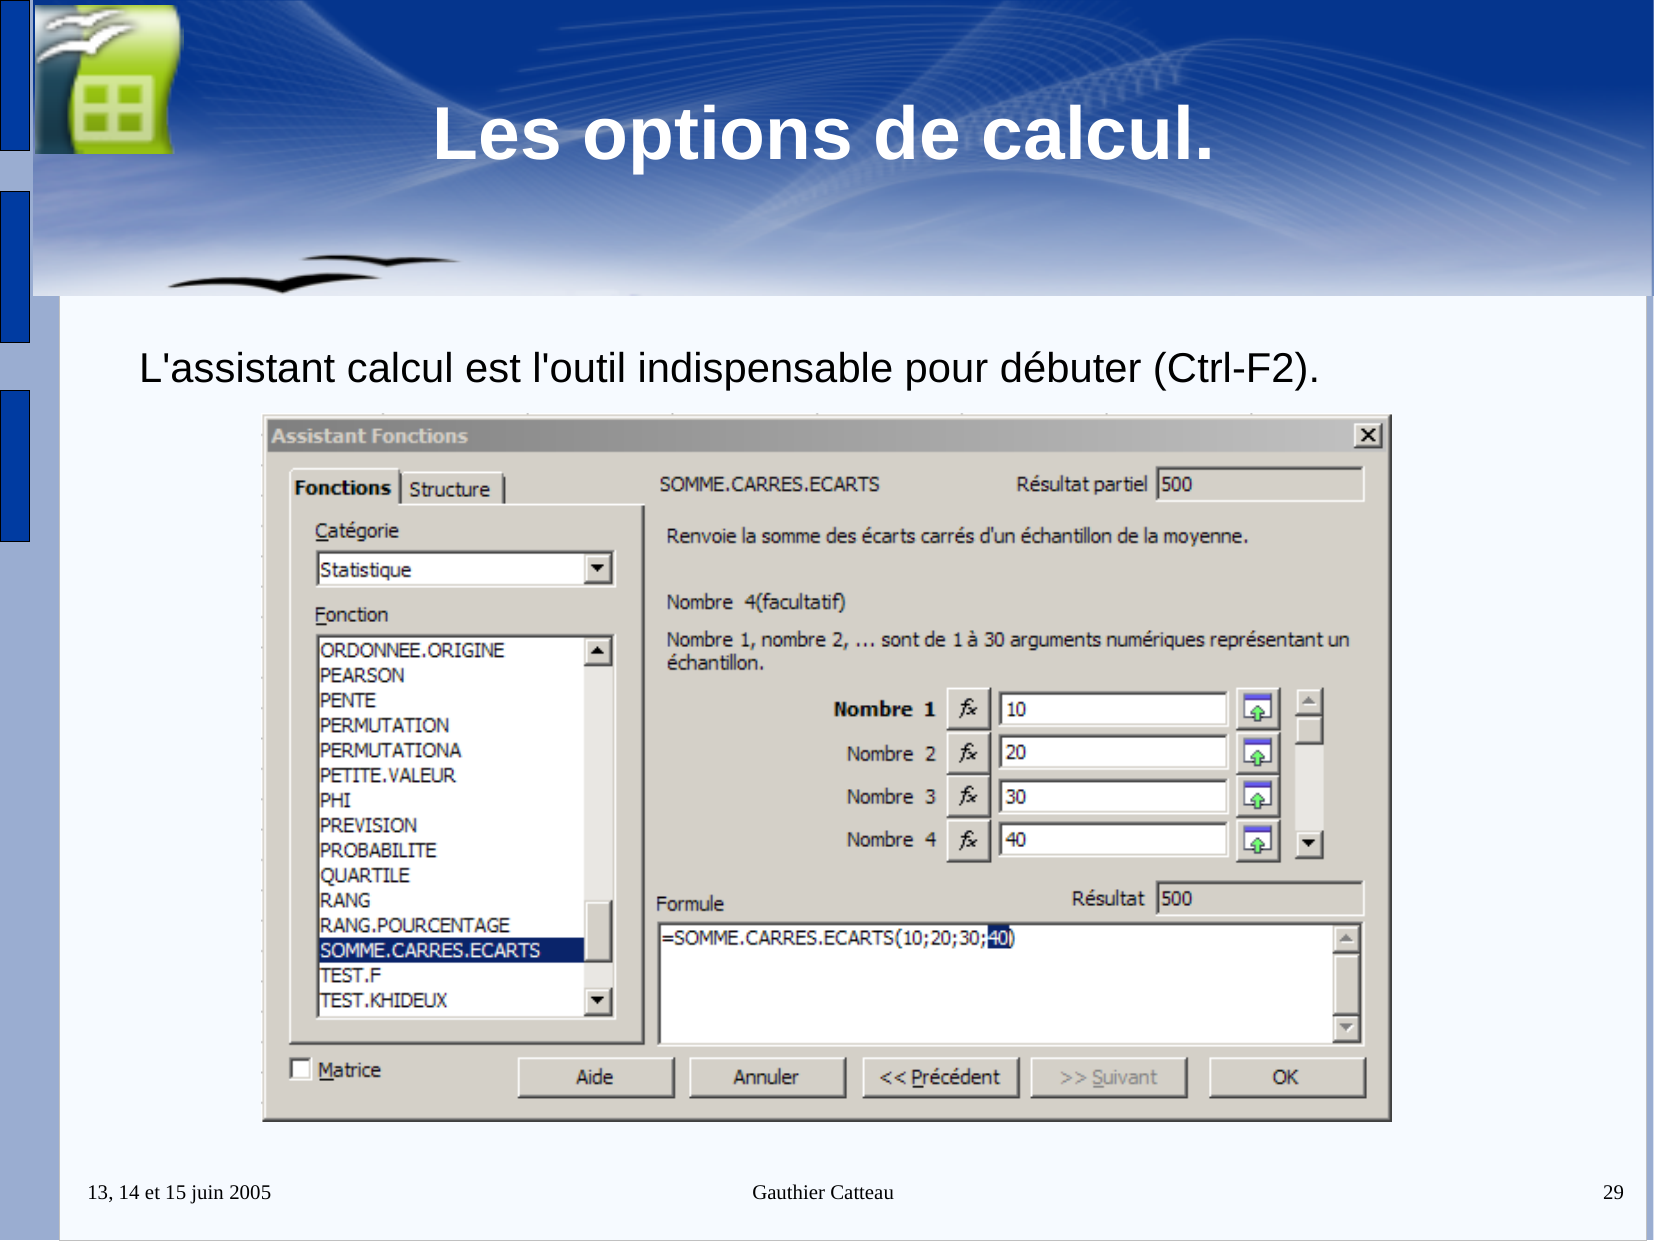

# Les options de calcul.
L'assistant calcul est l'outil indispensable pour débuter (Ctrl-F2).
Gauthier Catteau